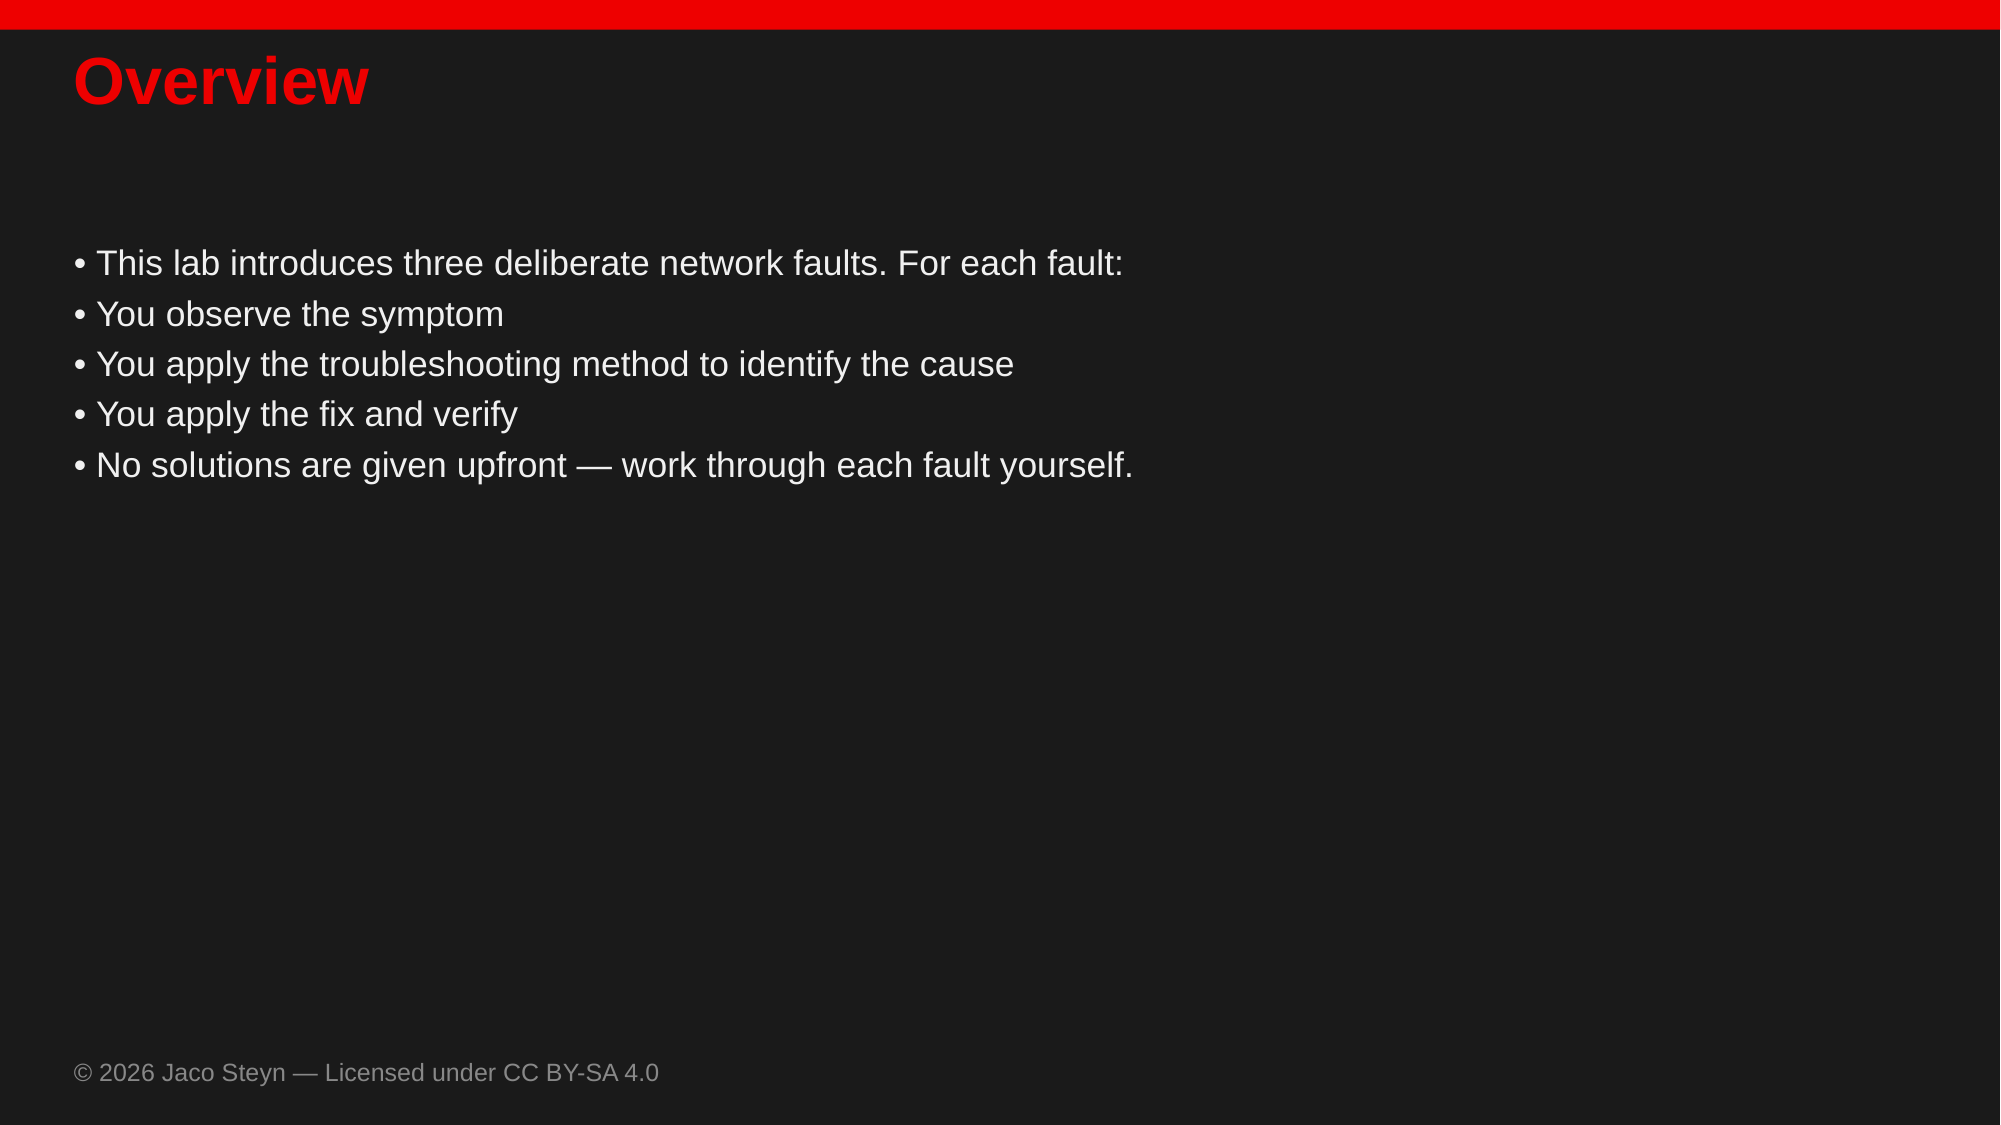

Overview
• This lab introduces three deliberate network faults. For each fault:
• You observe the symptom
• You apply the troubleshooting method to identify the cause
• You apply the fix and verify
• No solutions are given upfront — work through each fault yourself.
© 2026 Jaco Steyn — Licensed under CC BY-SA 4.0